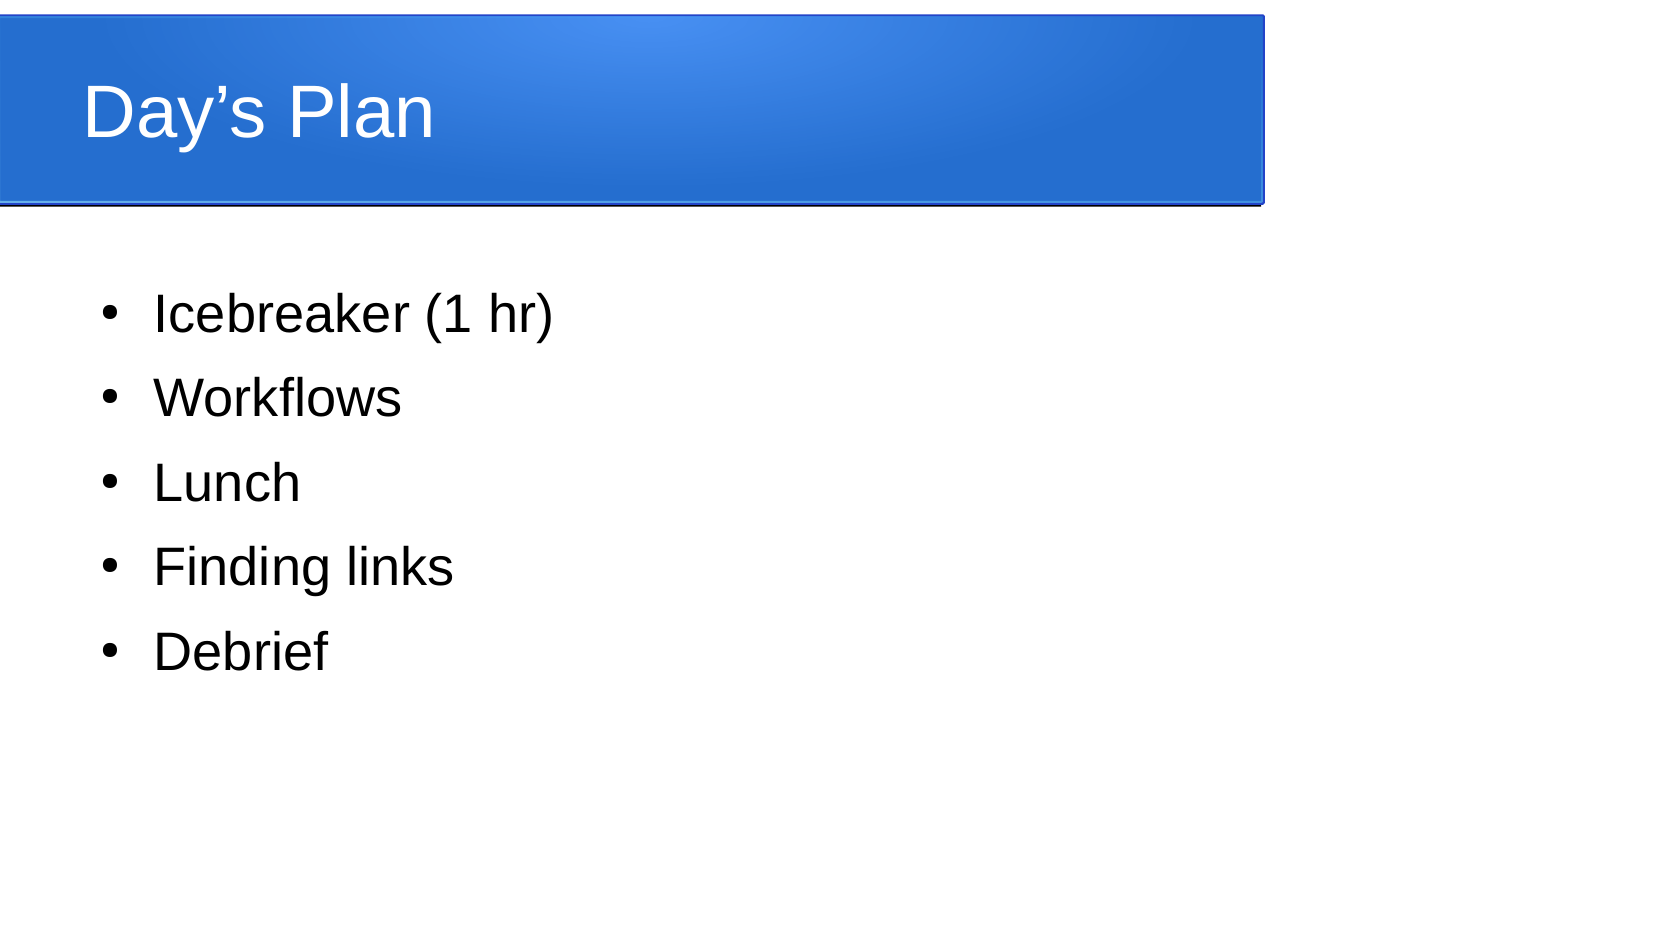

# Day’s Plan
Icebreaker (1 hr)
Workflows
Lunch
Finding links
Debrief